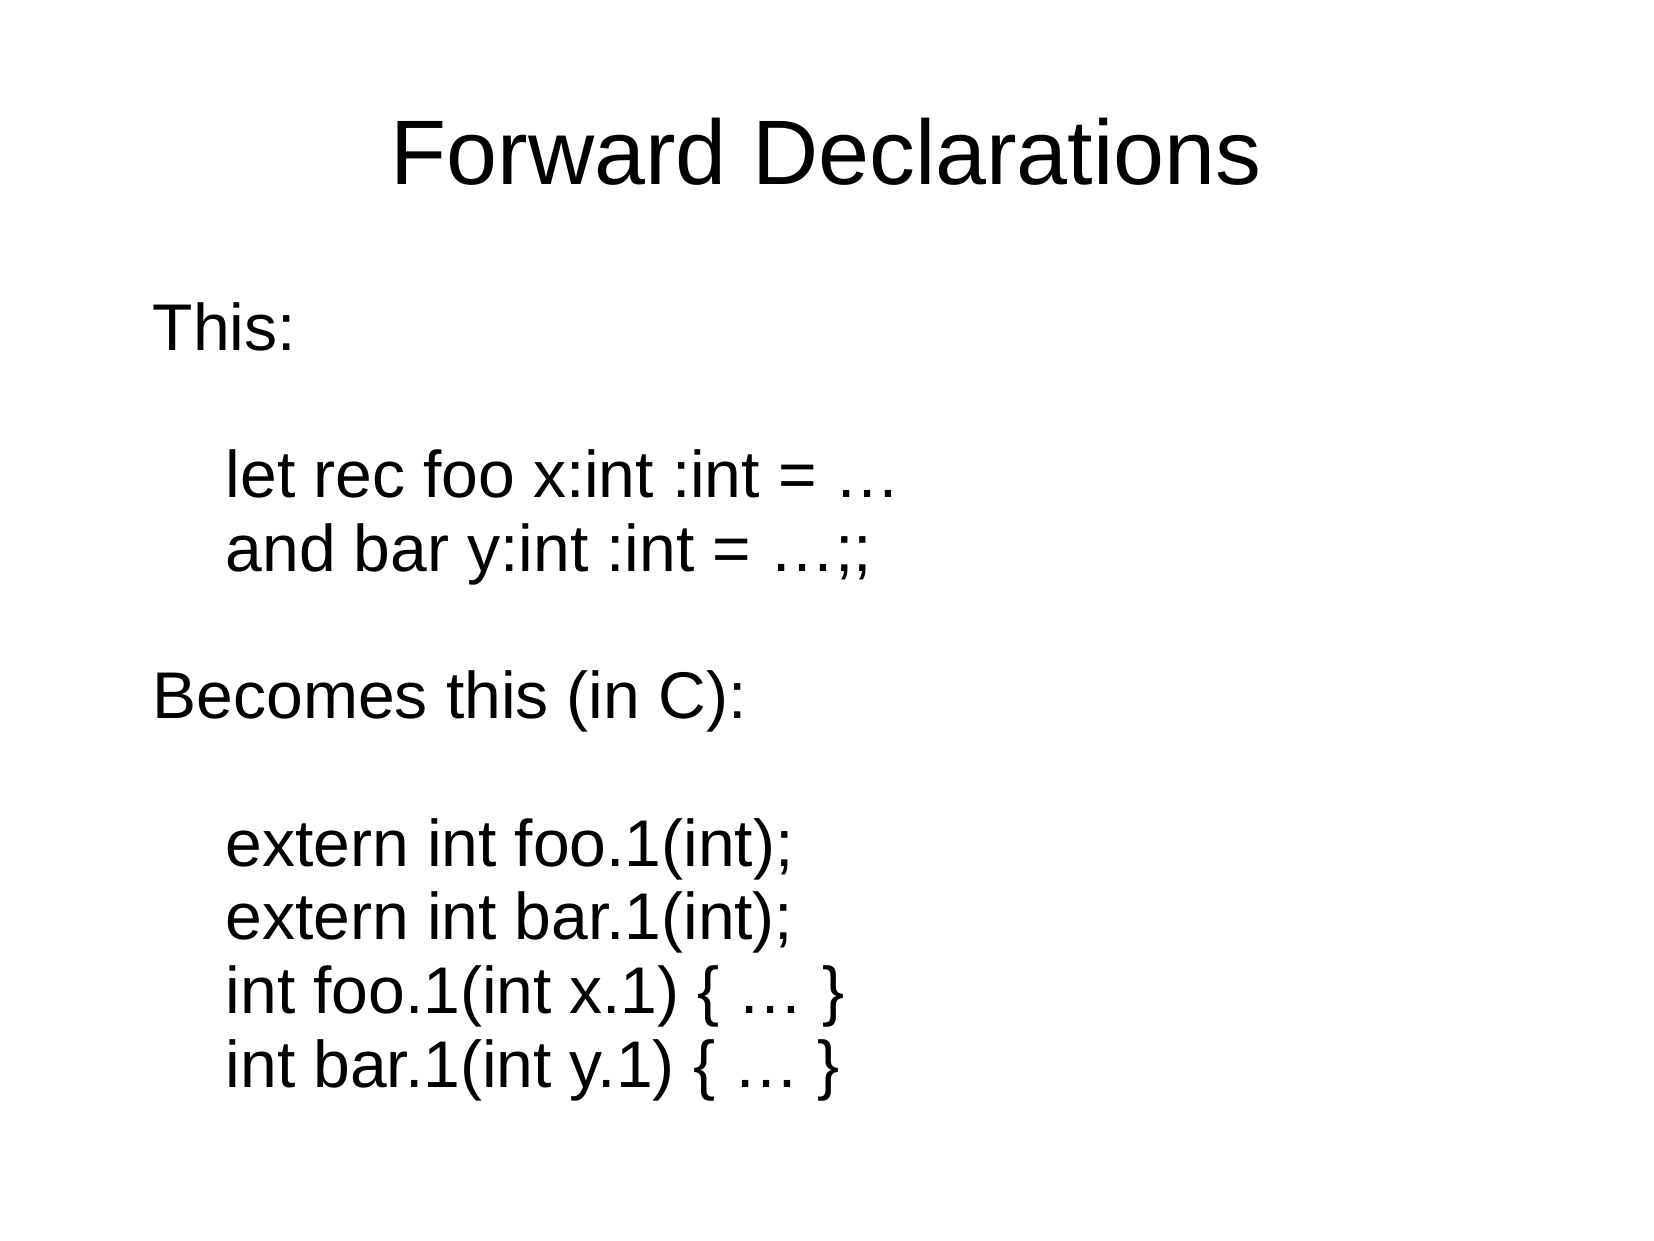

# Forward Declarations
This:
 let rec foo x:int :int = …
 and bar y:int :int = …;;
Becomes this (in C):
 extern int foo.1(int);
 extern int bar.1(int);
 int foo.1(int x.1) { … }
 int bar.1(int y.1) { … }